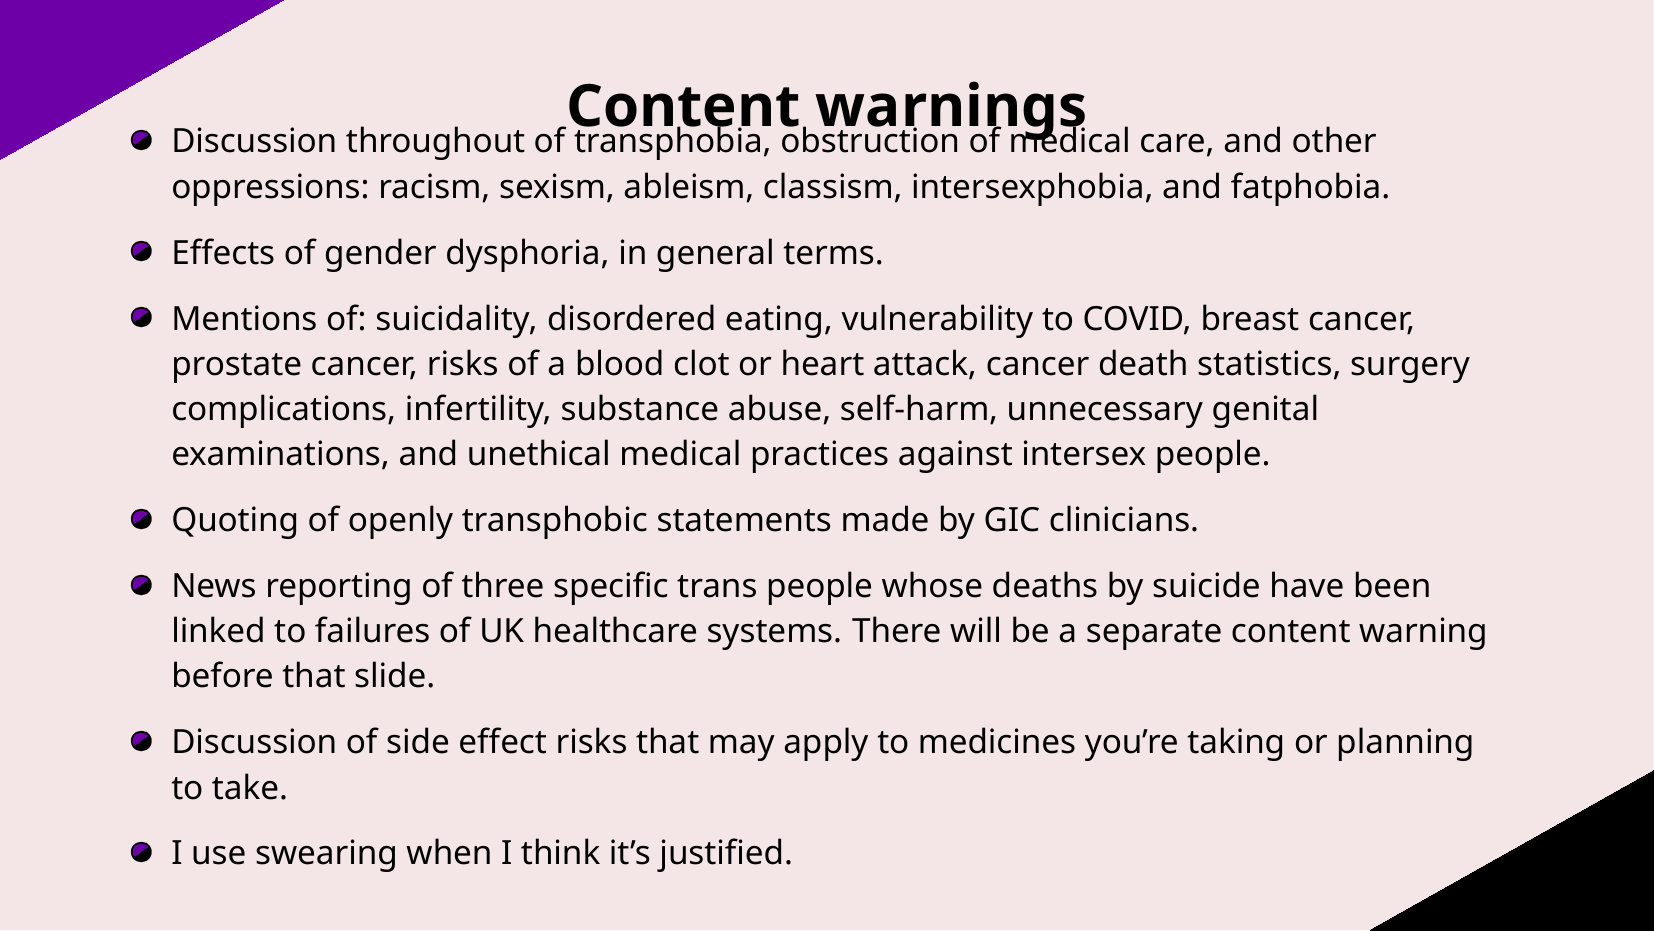

# Content warnings
Discussion throughout of transphobia, obstruction of medical care, and other oppressions: racism, sexism, ableism, classism, intersexphobia, and fatphobia.
Effects of gender dysphoria, in general terms.
Mentions of: suicidality, disordered eating, vulnerability to COVID, breast cancer, prostate cancer, risks of a blood clot or heart attack, cancer death statistics, surgery complications, infertility, substance abuse, self-harm, unnecessary genital examinations, and unethical medical practices against intersex people.
Quoting of openly transphobic statements made by GIC clinicians.
News reporting of three specific trans people whose deaths by suicide have been linked to failures of UK healthcare systems. There will be a separate content warning before that slide.
Discussion of side effect risks that may apply to medicines you’re taking or planning to take.
I use swearing when I think it’s justified.